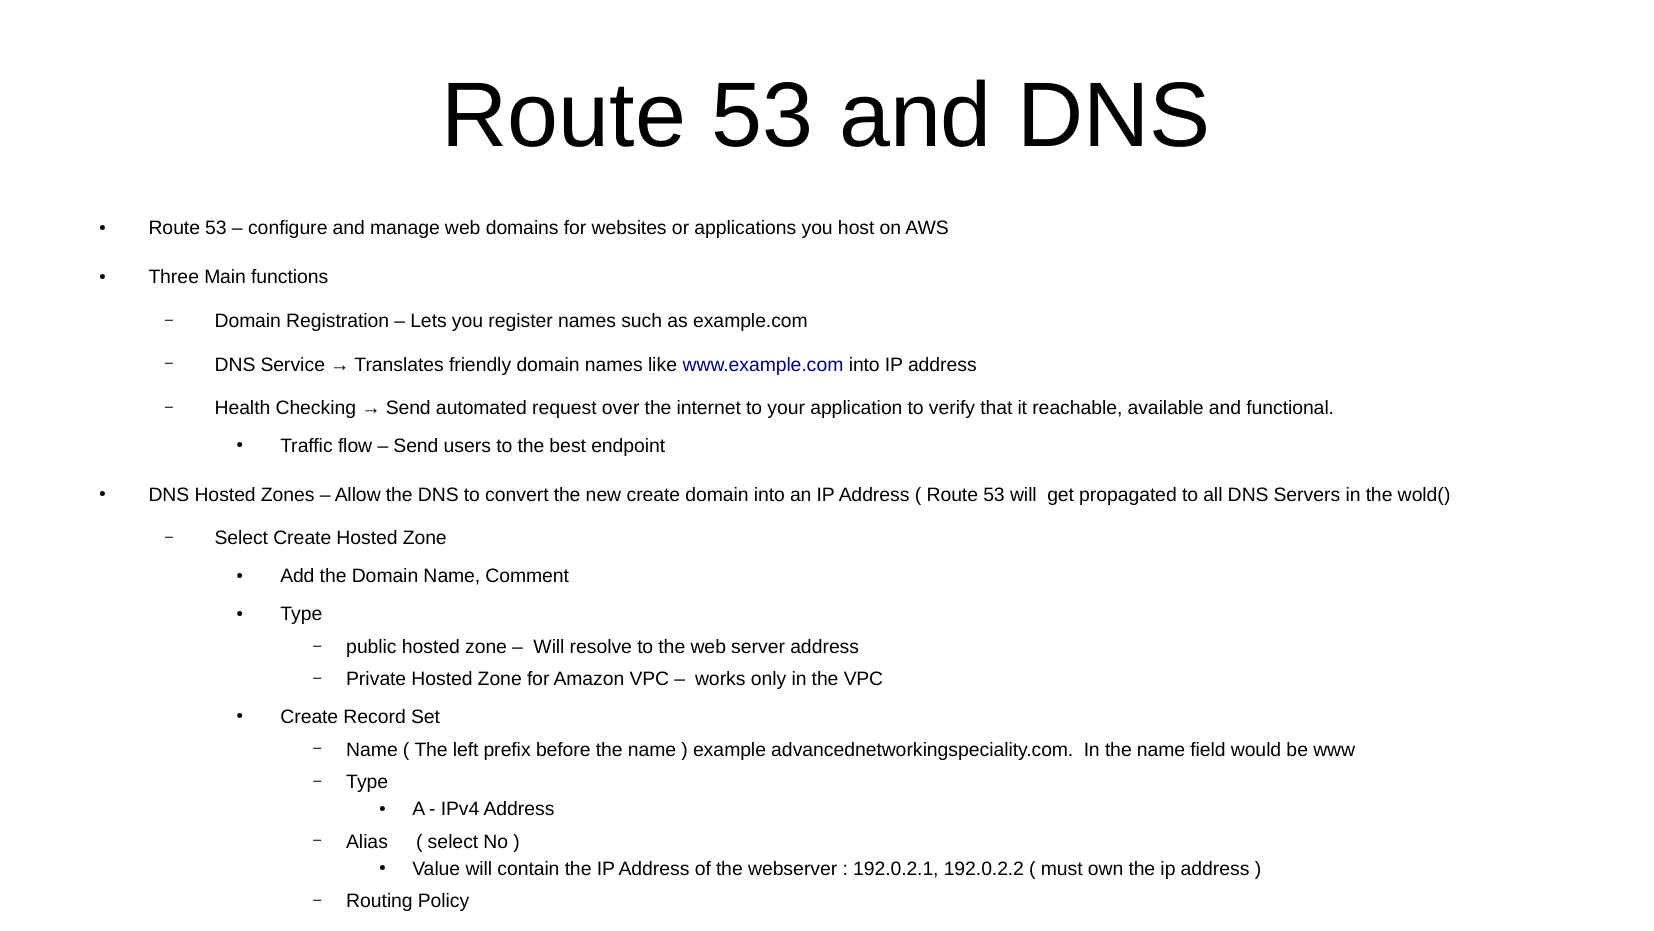

# Route 53 and DNS
Route 53 – configure and manage web domains for websites or applications you host on AWS
Three Main functions
Domain Registration – Lets you register names such as example.com
DNS Service → Translates friendly domain names like www.example.com into IP address
Health Checking → Send automated request over the internet to your application to verify that it reachable, available and functional.
Traffic flow – Send users to the best endpoint
DNS Hosted Zones – Allow the DNS to convert the new create domain into an IP Address ( Route 53 will get propagated to all DNS Servers in the wold()
Select Create Hosted Zone
Add the Domain Name, Comment
Type
public hosted zone – Will resolve to the web server address
Private Hosted Zone for Amazon VPC – 	works only in the VPC
Create Record Set
Name ( The left prefix before the name ) example advancednetworkingspeciality.com. In the name field would be www
Type
A - IPv4 Address
Alias	( select No )
Value will contain the IP Address of the webserver : 192.0.2.1, 192.0.2.2 ( must own the ip address )
Routing Policy